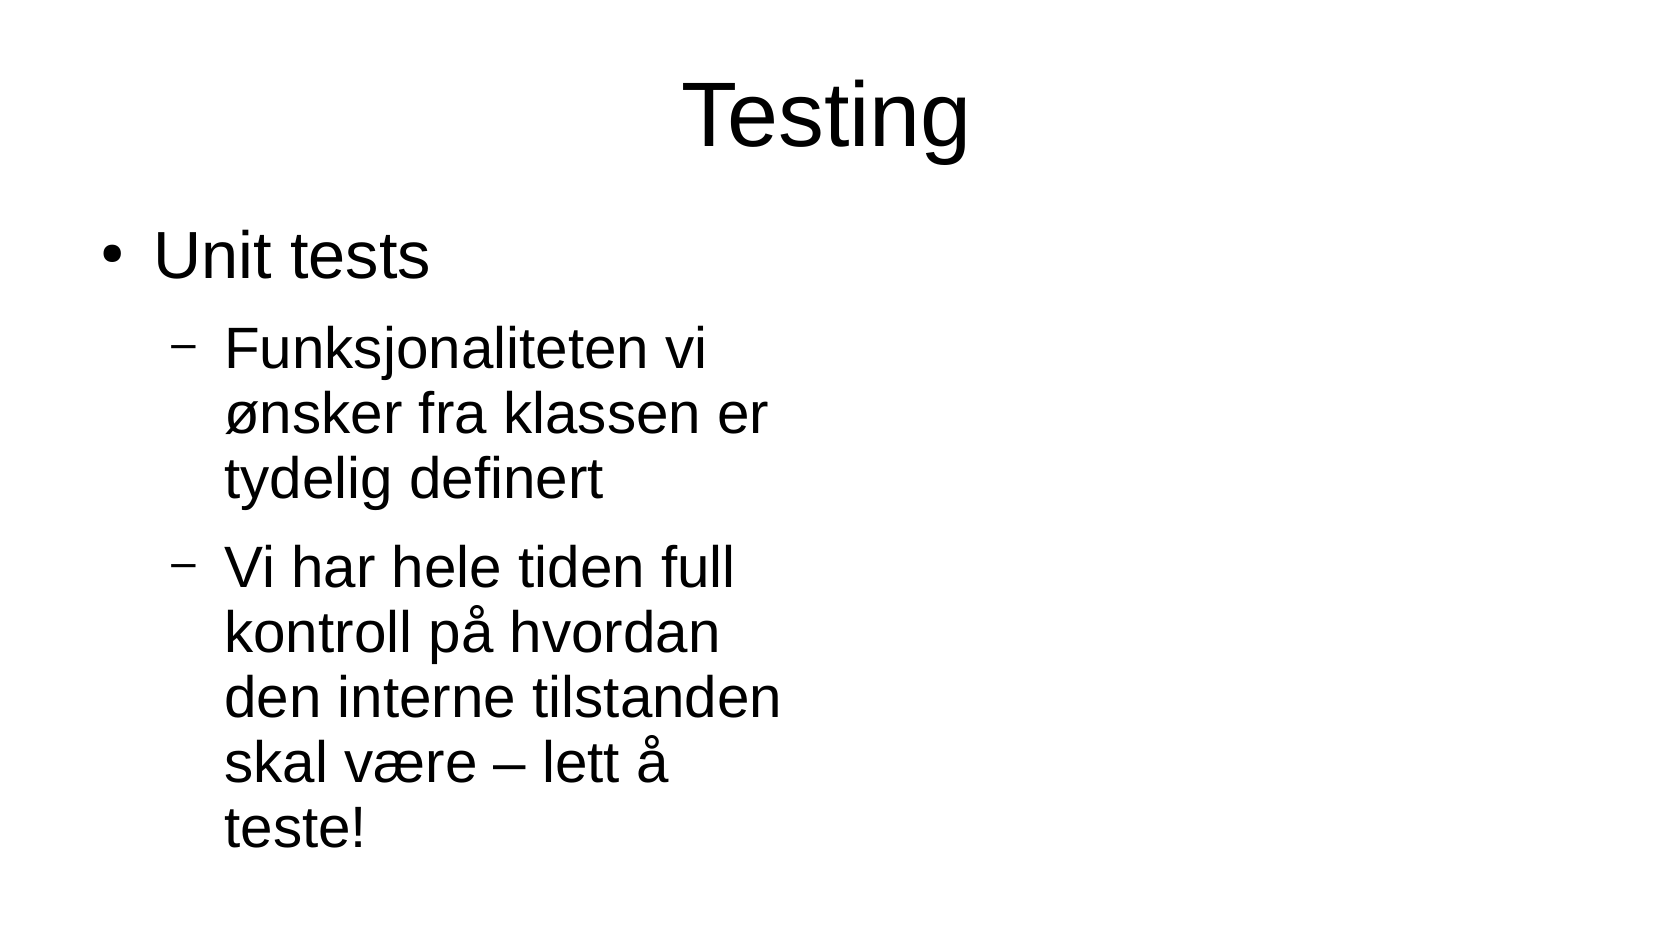

# Testing
Unit tests
Funksjonaliteten vi ønsker fra klassen er tydelig definert
Vi har hele tiden full kontroll på hvordan den interne tilstanden skal være – lett å teste!